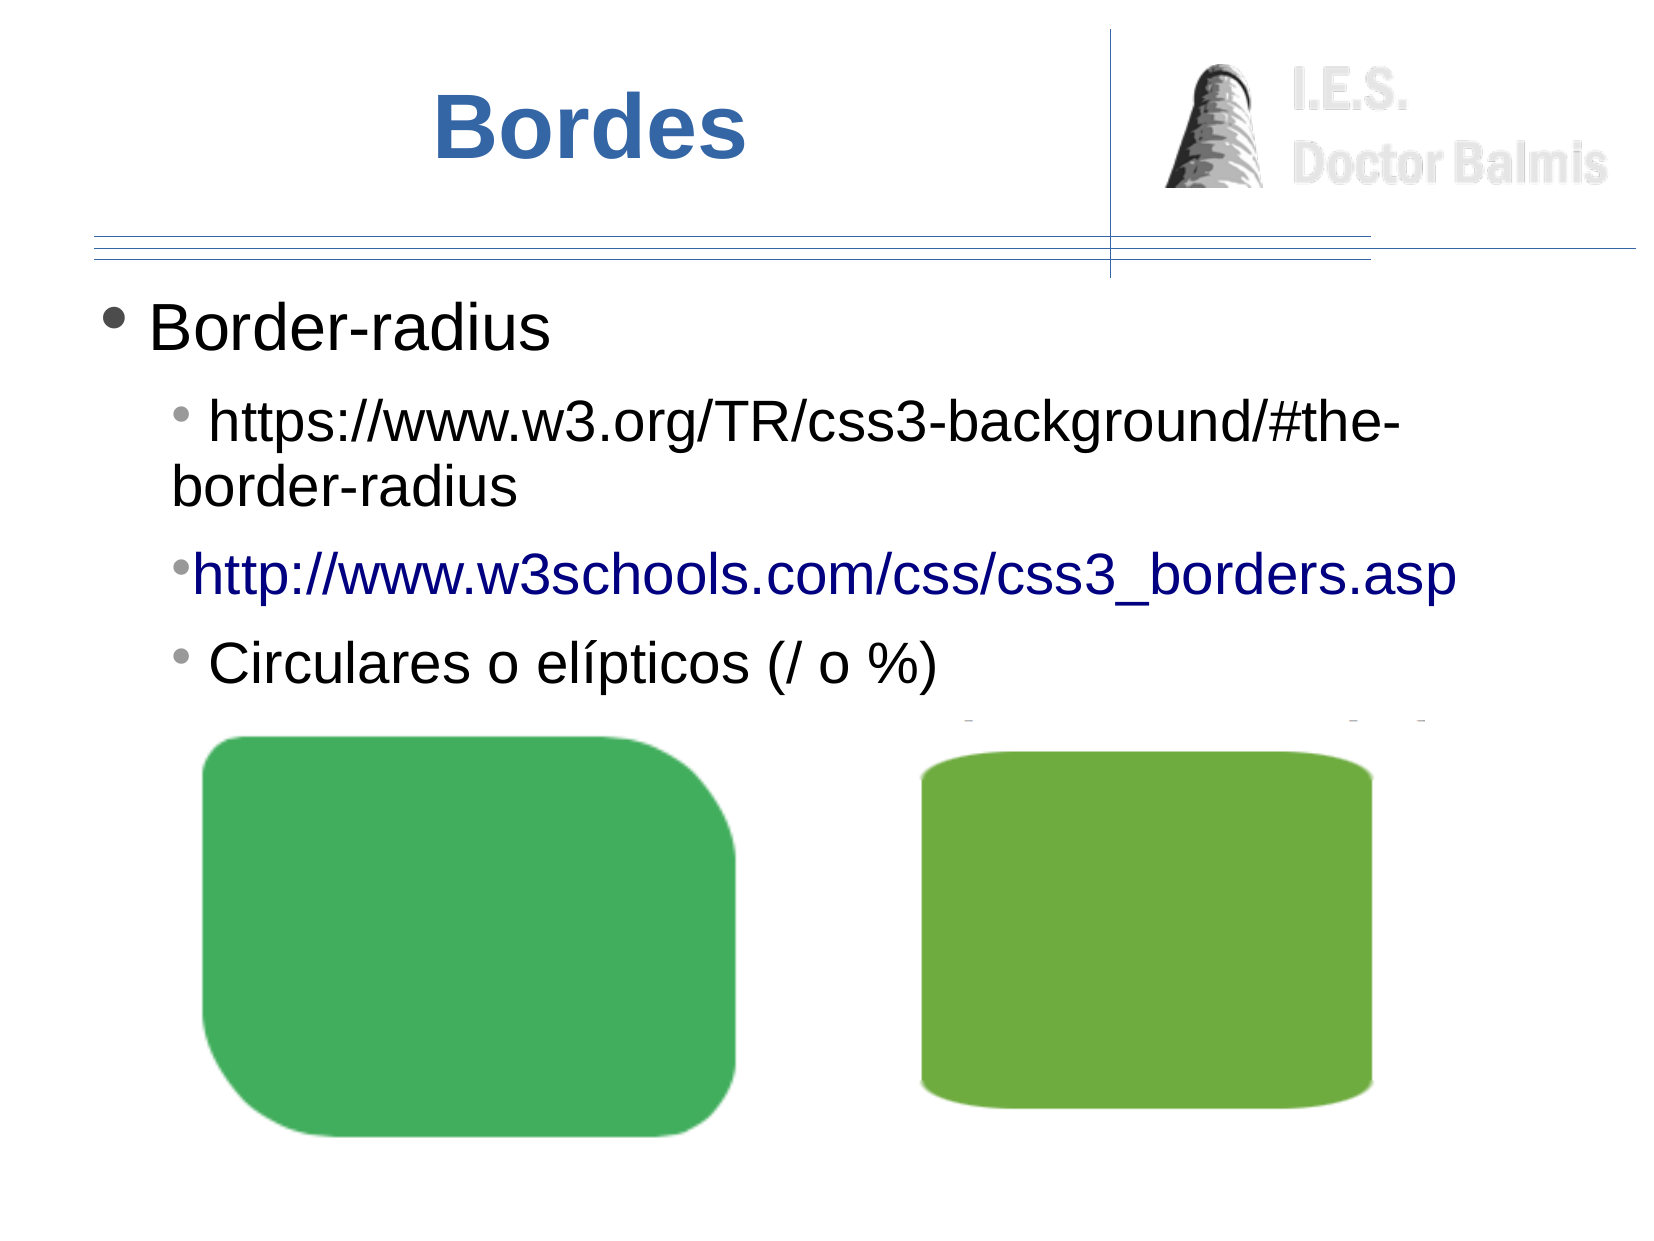

# Bordes
 Border-radius
 https://www.w3.org/TR/css3-background/#the-border-radius
http://www.w3schools.com/css/css3_borders.asp
 Circulares o elípticos (/ o %)